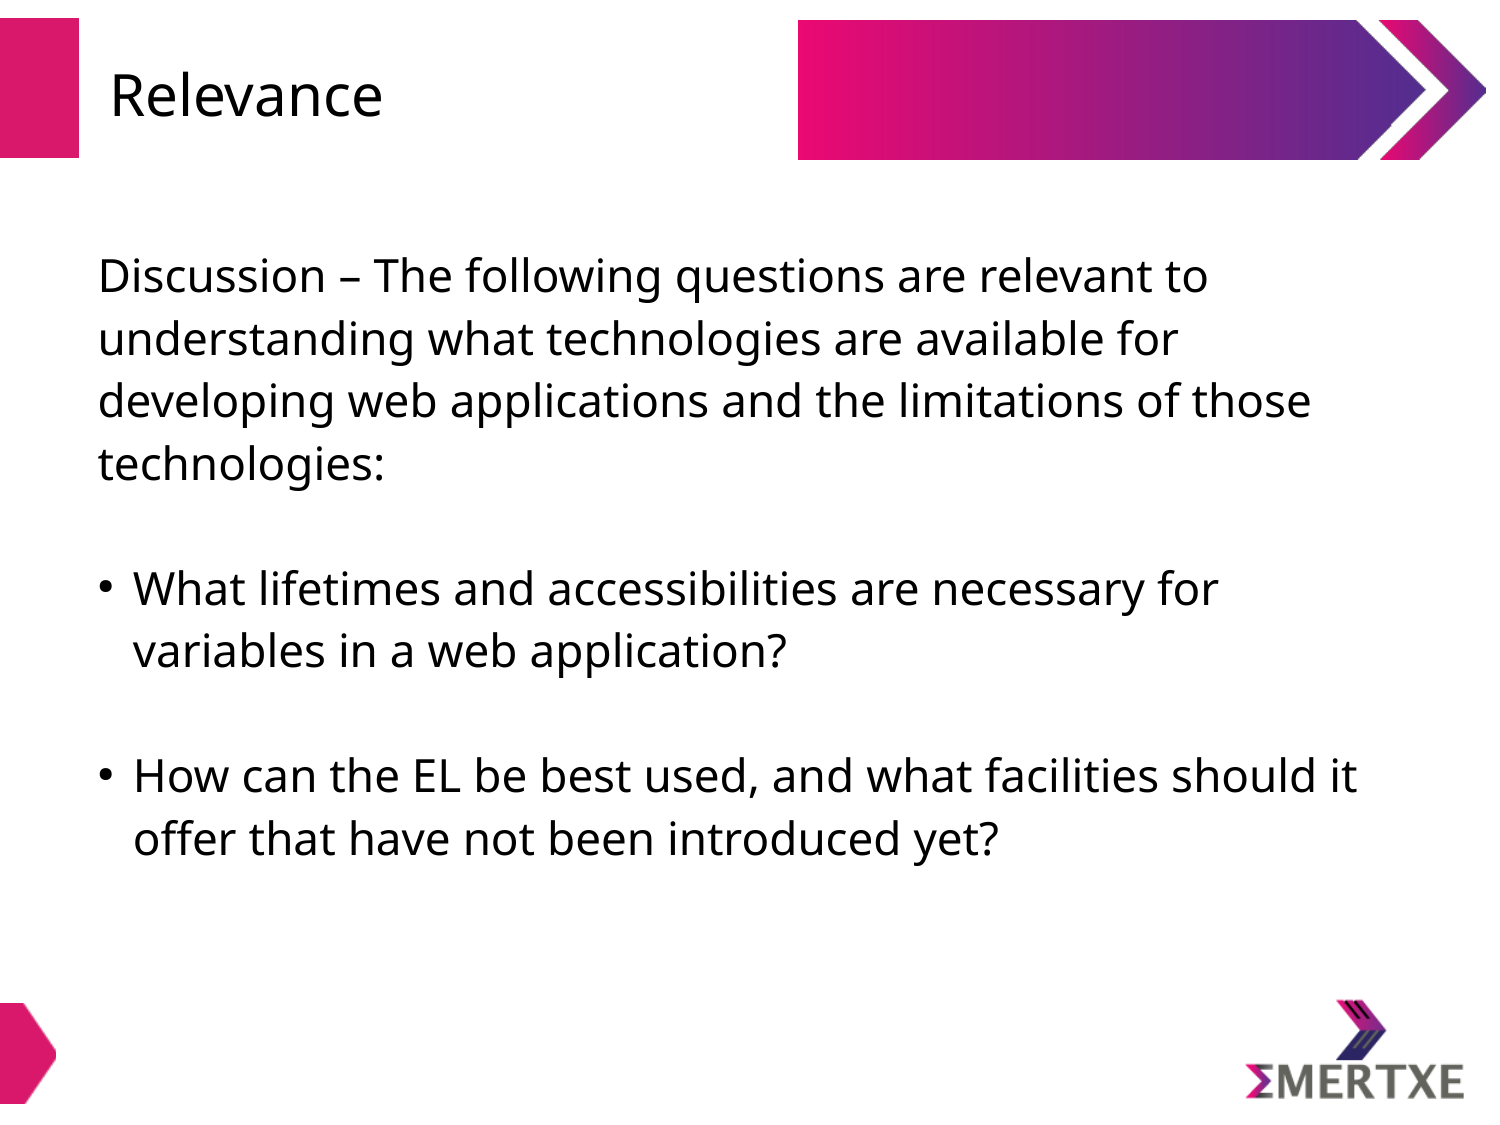

Relevance
Discussion – The following questions are relevant to understanding what technologies are available for developing web applications and the limitations of those technologies:
What lifetimes and accessibilities are necessary for variables in a web application?
How can the EL be best used, and what facilities should it offer that have not been introduced yet?